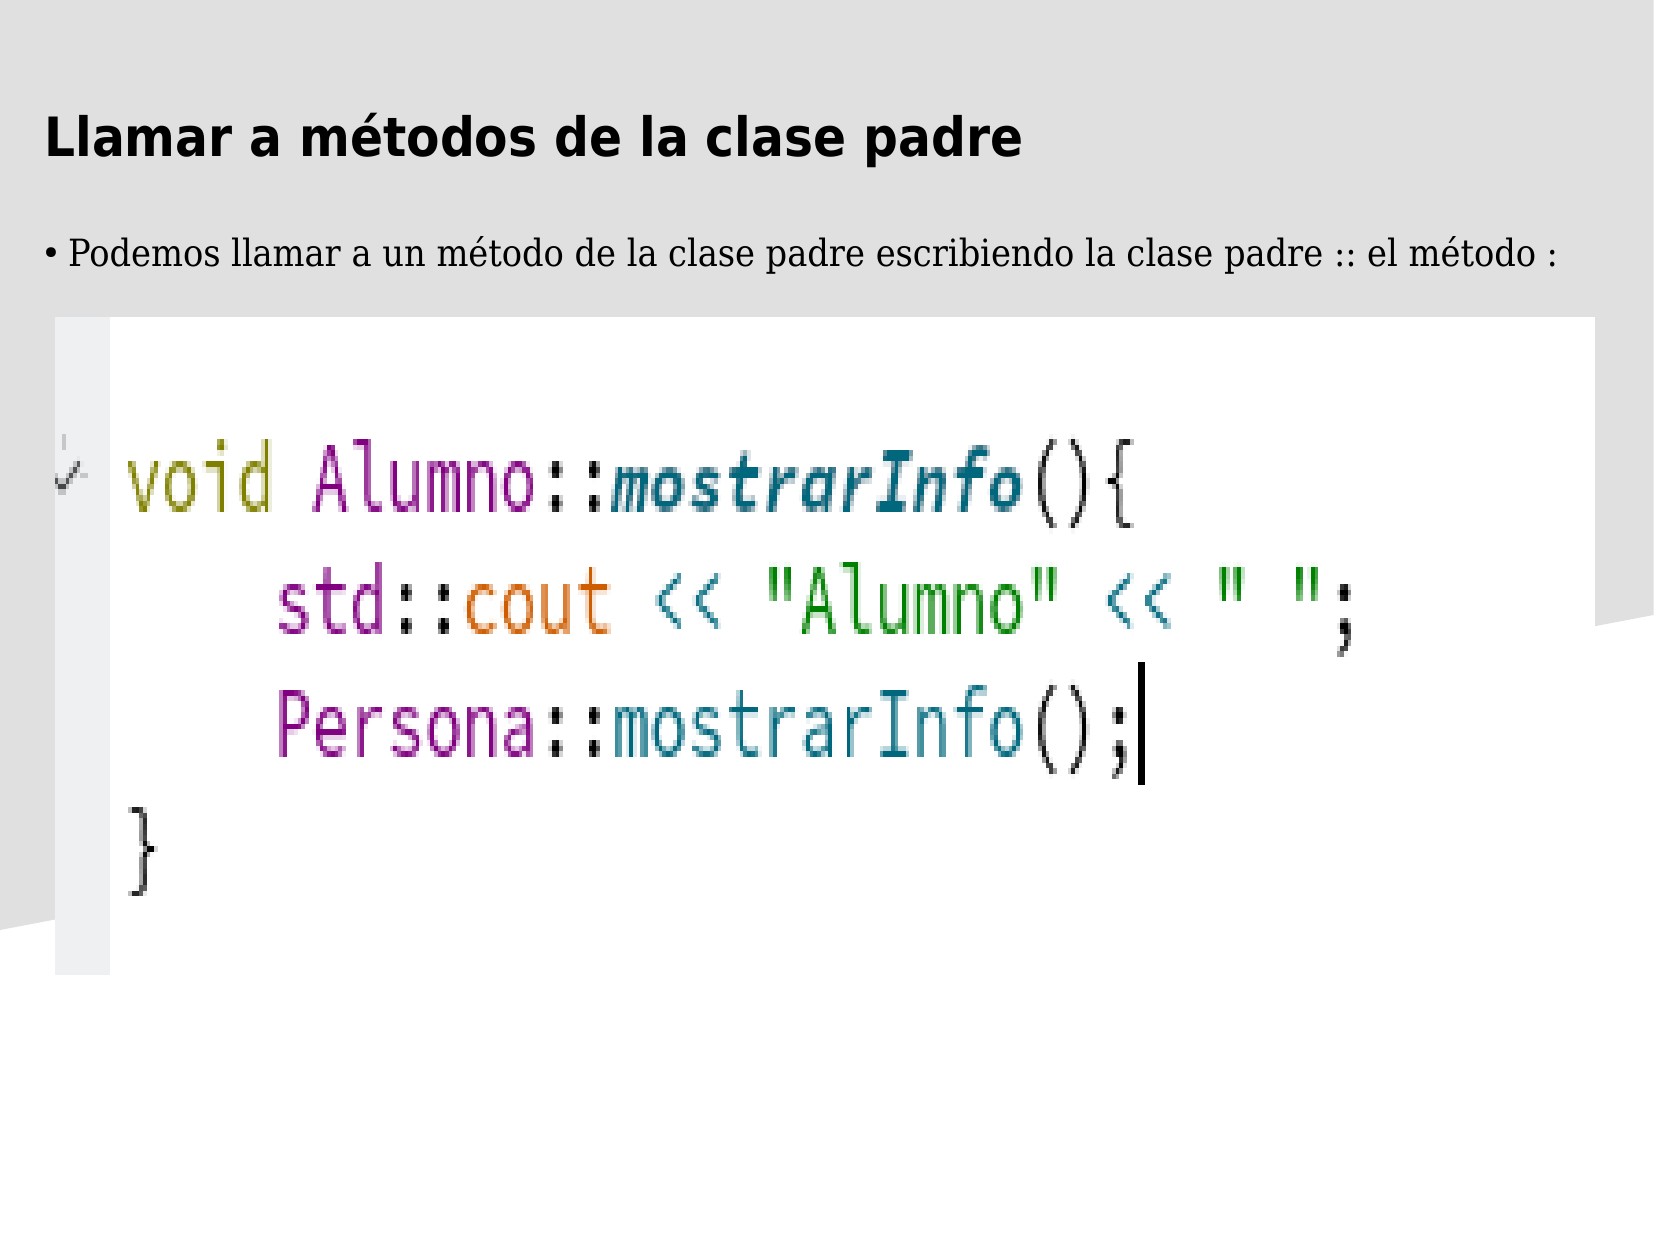

Llamar a métodos de la clase padre
 Podemos llamar a un método de la clase padre escribiendo la clase padre :: el método :